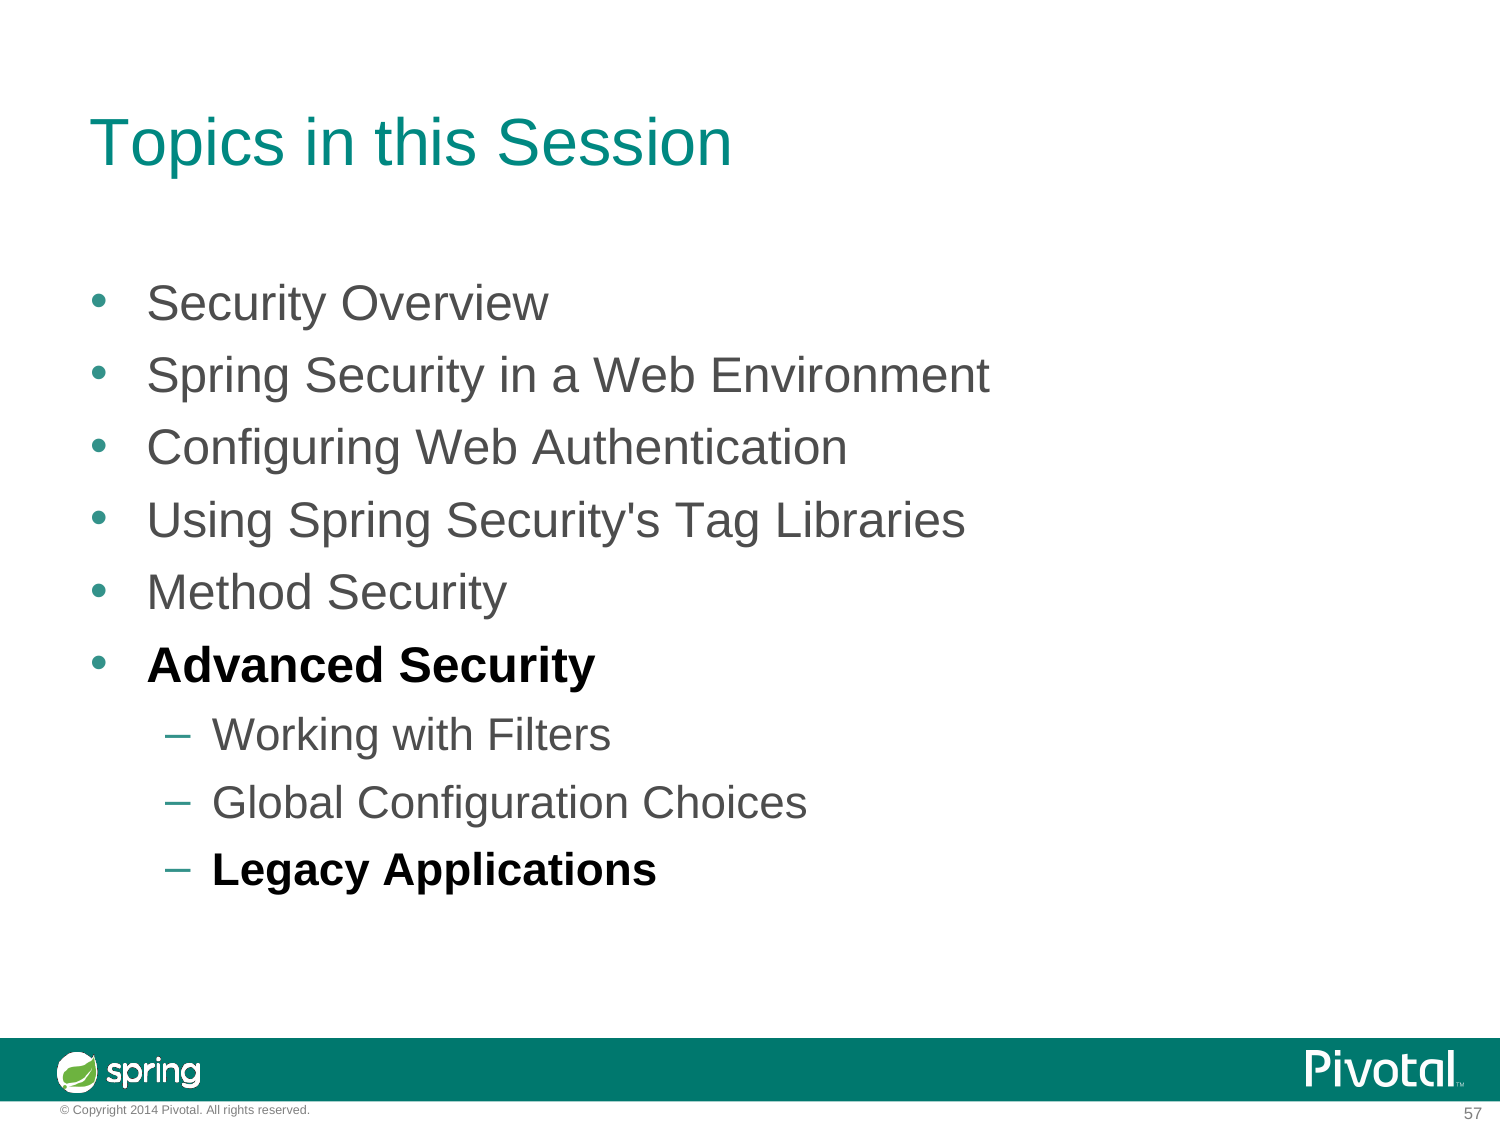

# Topics in this Session
Security Overview
Spring Security in a Web Environment
Configuring Web Authentication
Using Spring Security's Tag Libraries
Method Security
Advanced Security
Working with Filters
Global Configuration Choices
Legacy Applications